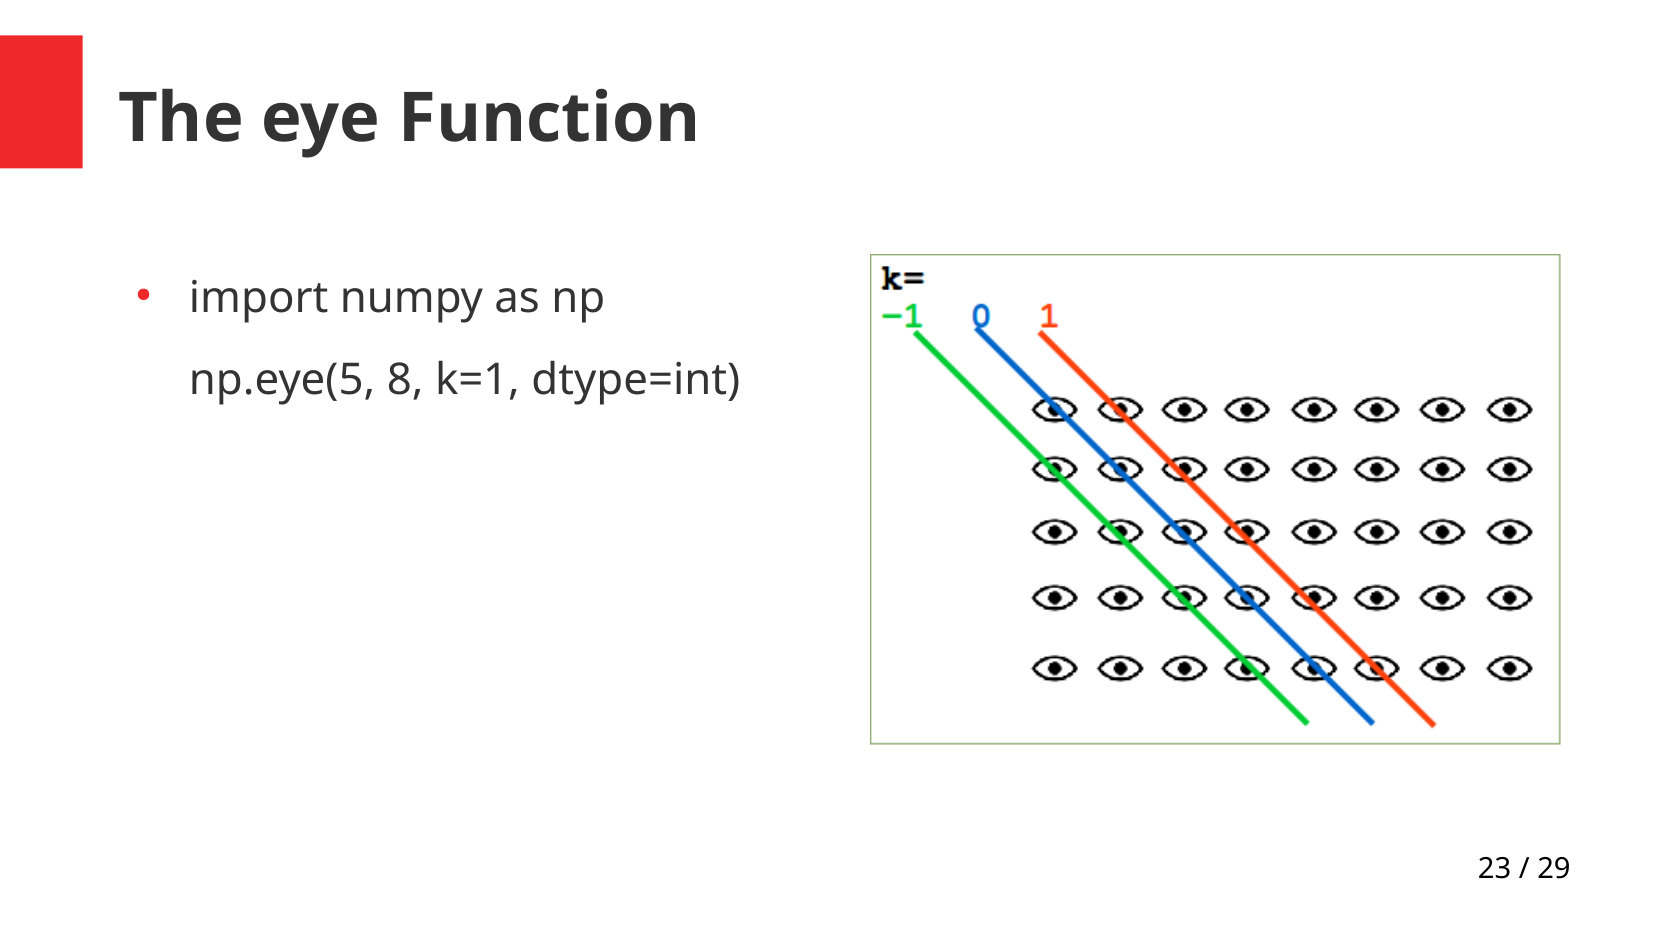

# The eye Function
import numpy as np
np.eye(5, 8, k=1, dtype=int)
23